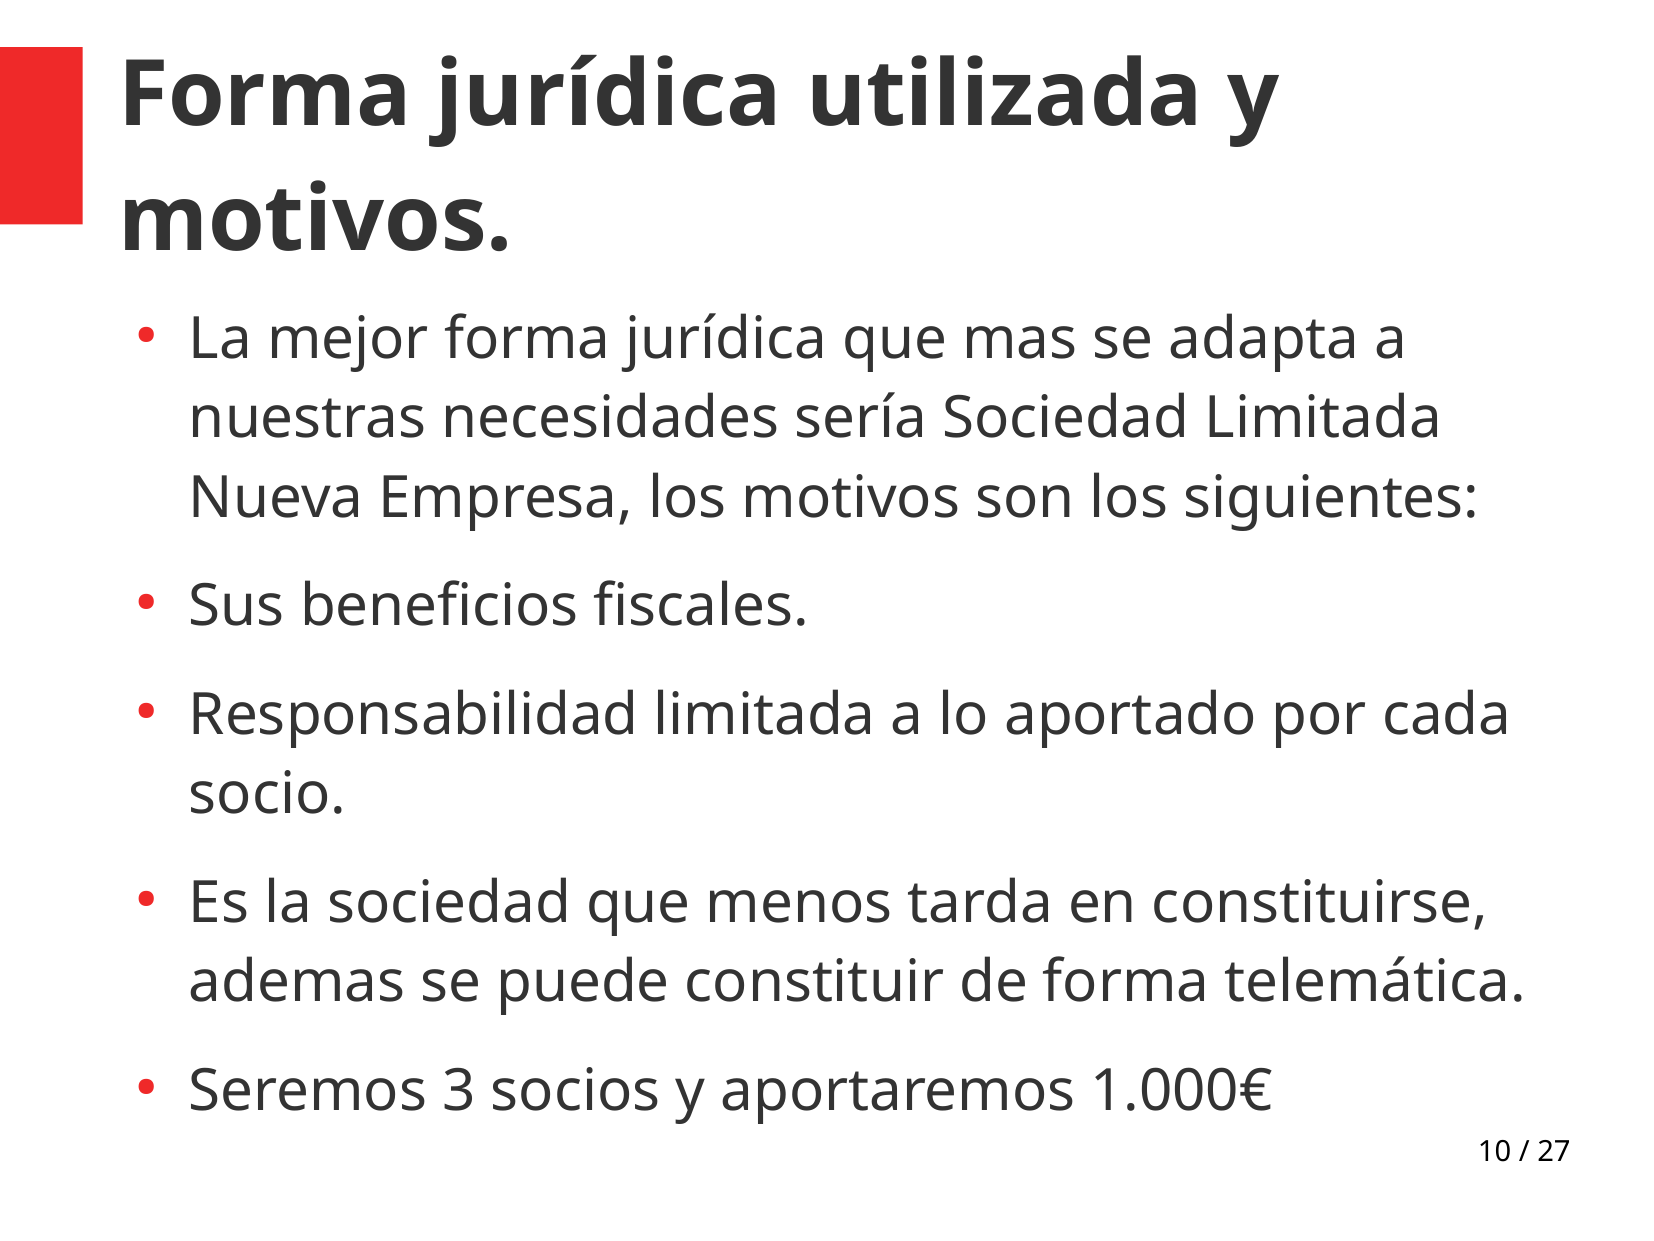

# Forma jurídica utilizada y motivos.
La mejor forma jurídica que mas se adapta a nuestras necesidades sería Sociedad Limitada Nueva Empresa, los motivos son los siguientes:
Sus beneficios fiscales.
Responsabilidad limitada a lo aportado por cada socio.
Es la sociedad que menos tarda en constituirse, ademas se puede constituir de forma telemática.
Seremos 3 socios y aportaremos 1.000€
10